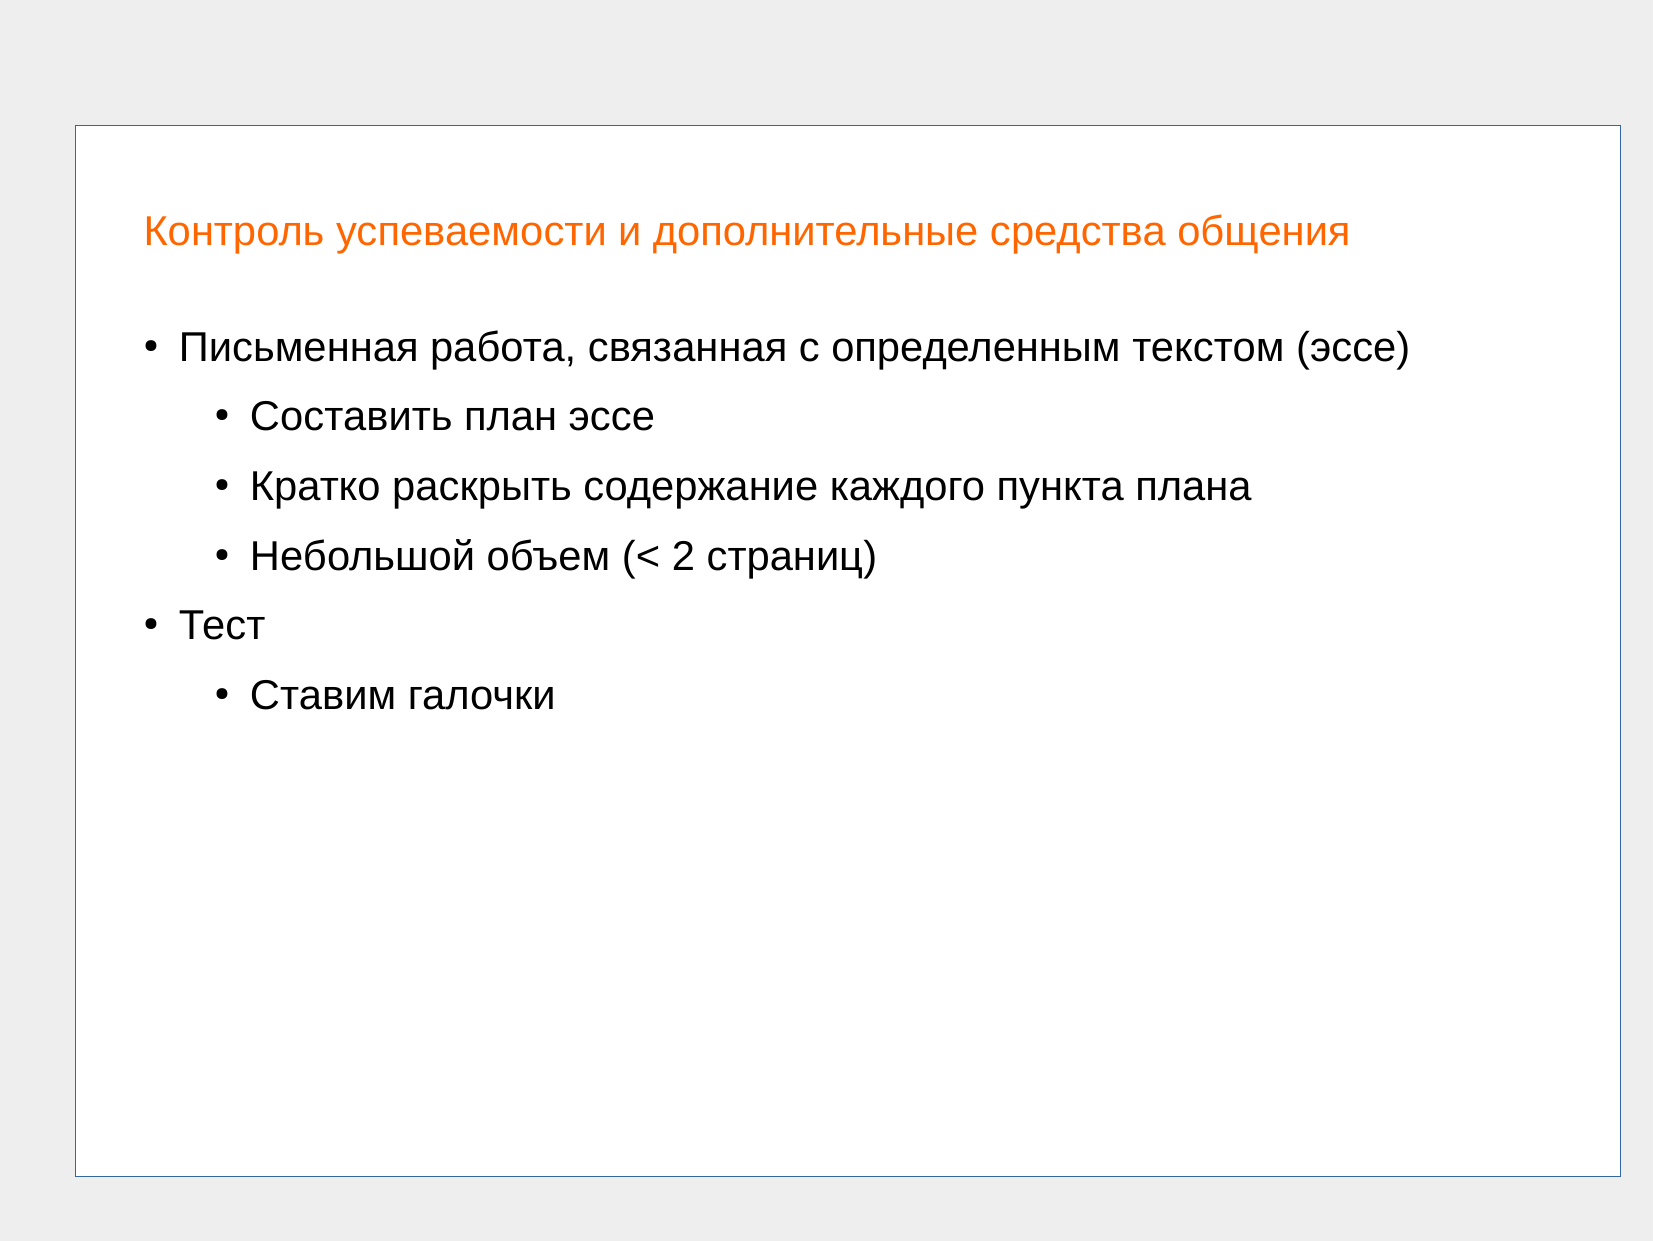

# Контроль успеваемости и дополнительные средства общения
Письменная работа, связанная с определенным текстом (эссе)
Составить план эссе
Кратко раскрыть содержание каждого пункта плана
Небольшой объем (< 2 страниц)
Тест
Ставим галочки